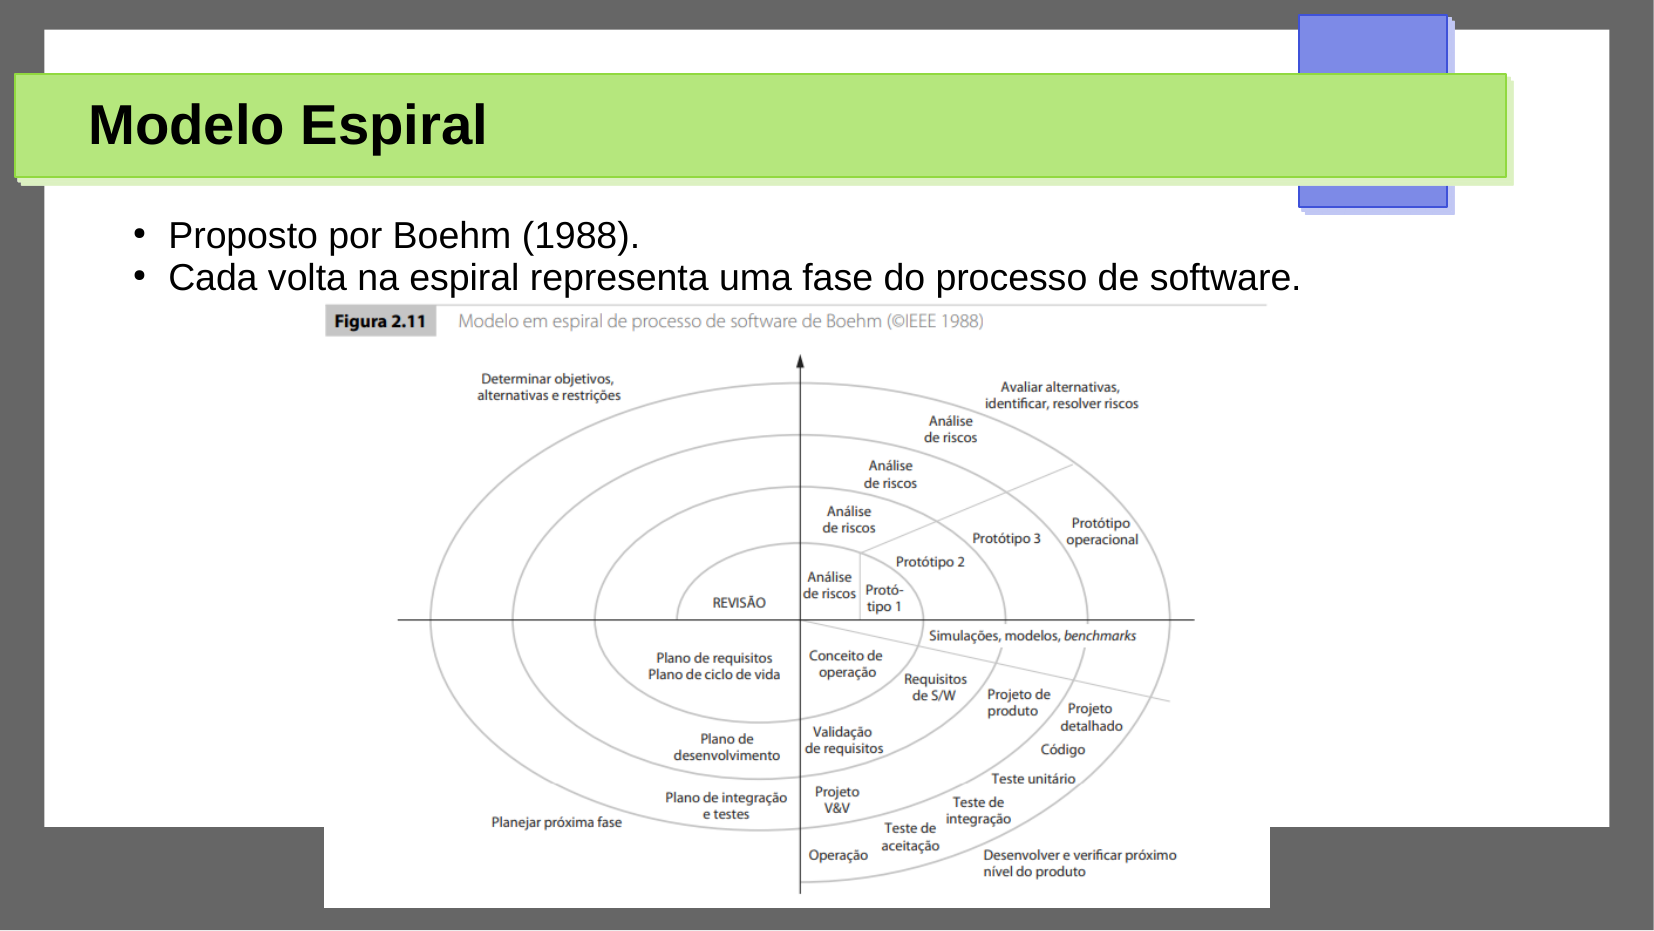

# Modelo Espiral
Proposto por Boehm (1988).
Cada volta na espiral representa uma fase do processo de software.